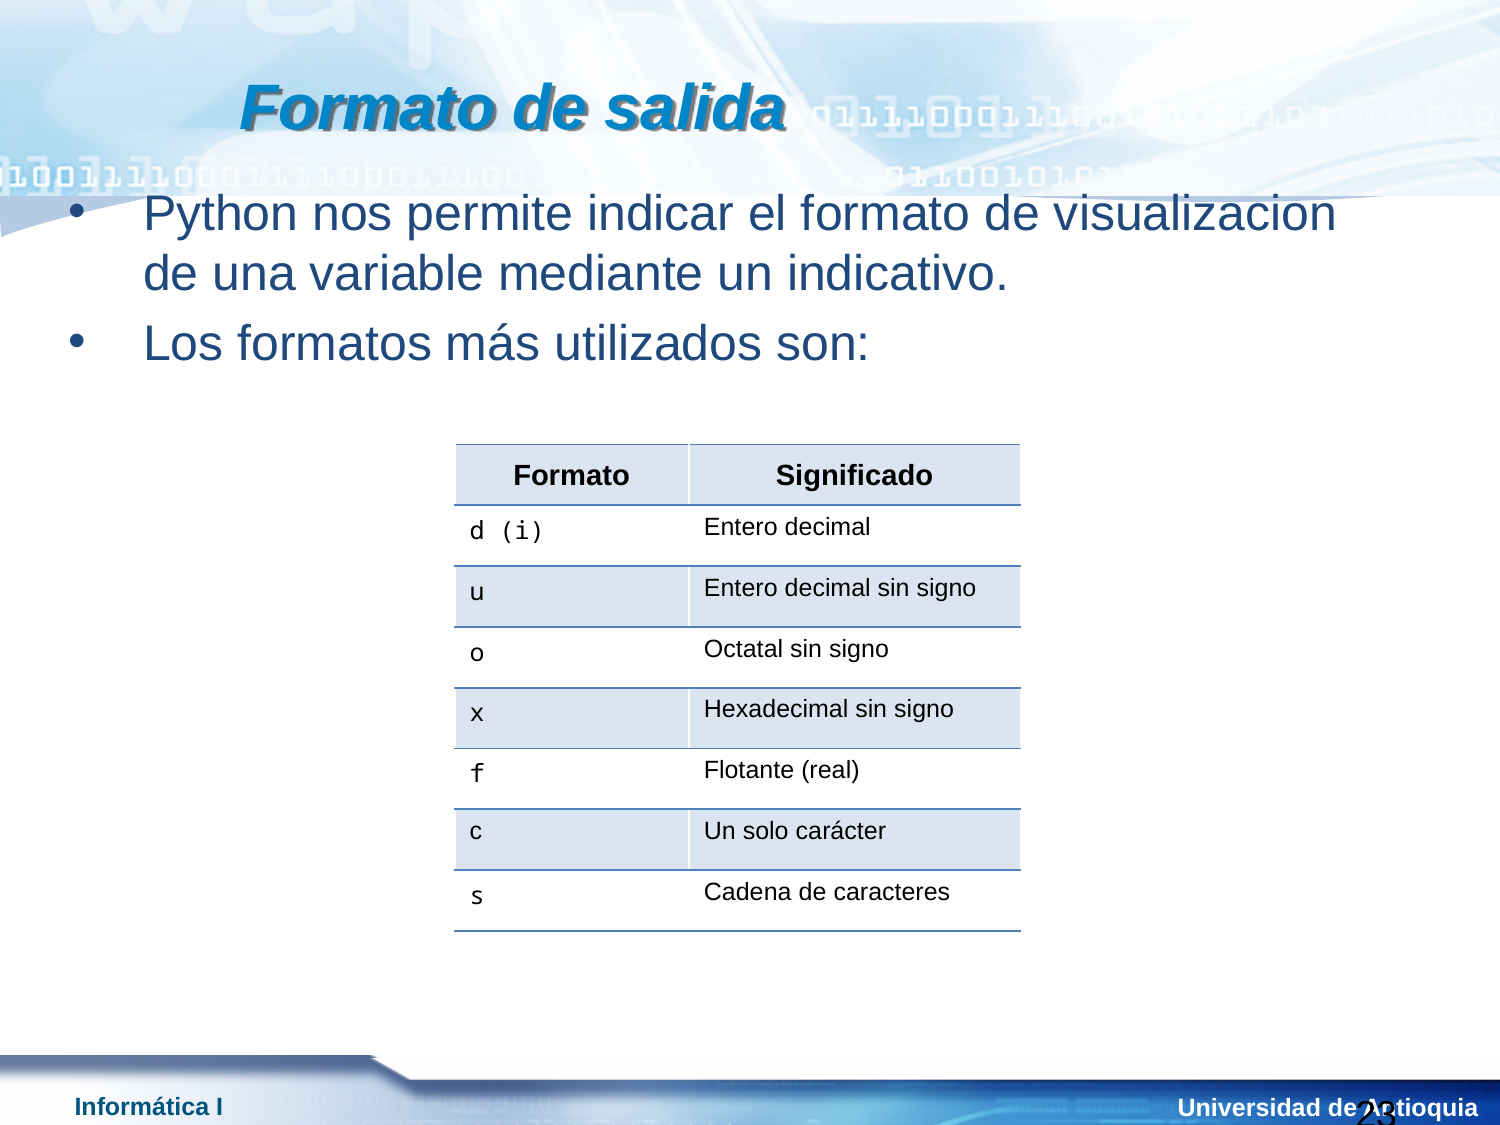

# Formato de salida
Python nos permite indicar el formato de visualizacion de una variable mediante un indicativo.
Los formatos más utilizados son:
| Formato | Significado |
| --- | --- |
| d (i) | Entero decimal |
| u | Entero decimal sin signo |
| o | Octatal sin signo |
| x | Hexadecimal sin signo |
| f | Flotante (real) |
| c | Un solo carácter |
| s | Cadena de caracteres |